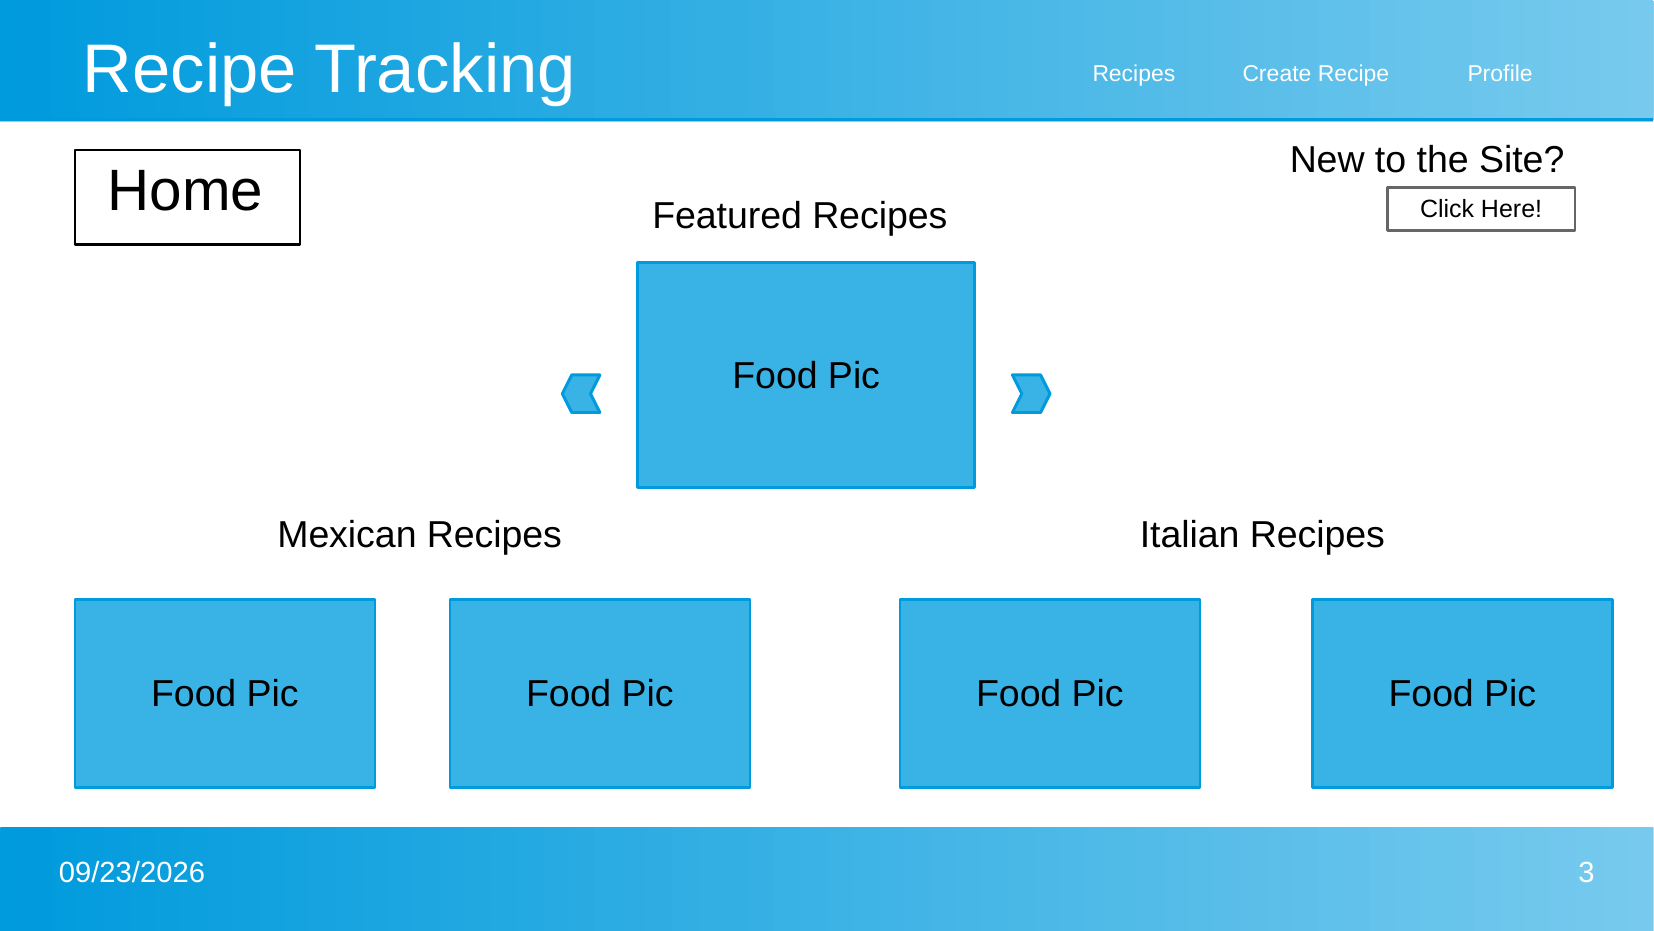

# Recipe Tracking
Recipes	Create Recipe		Profile
New to the Site?
Home
Featured Recipes
Click Here!
Food Pic
Mexican Recipes
Italian Recipes
Food Pic
Food Pic
Food Pic
Food Pic
3